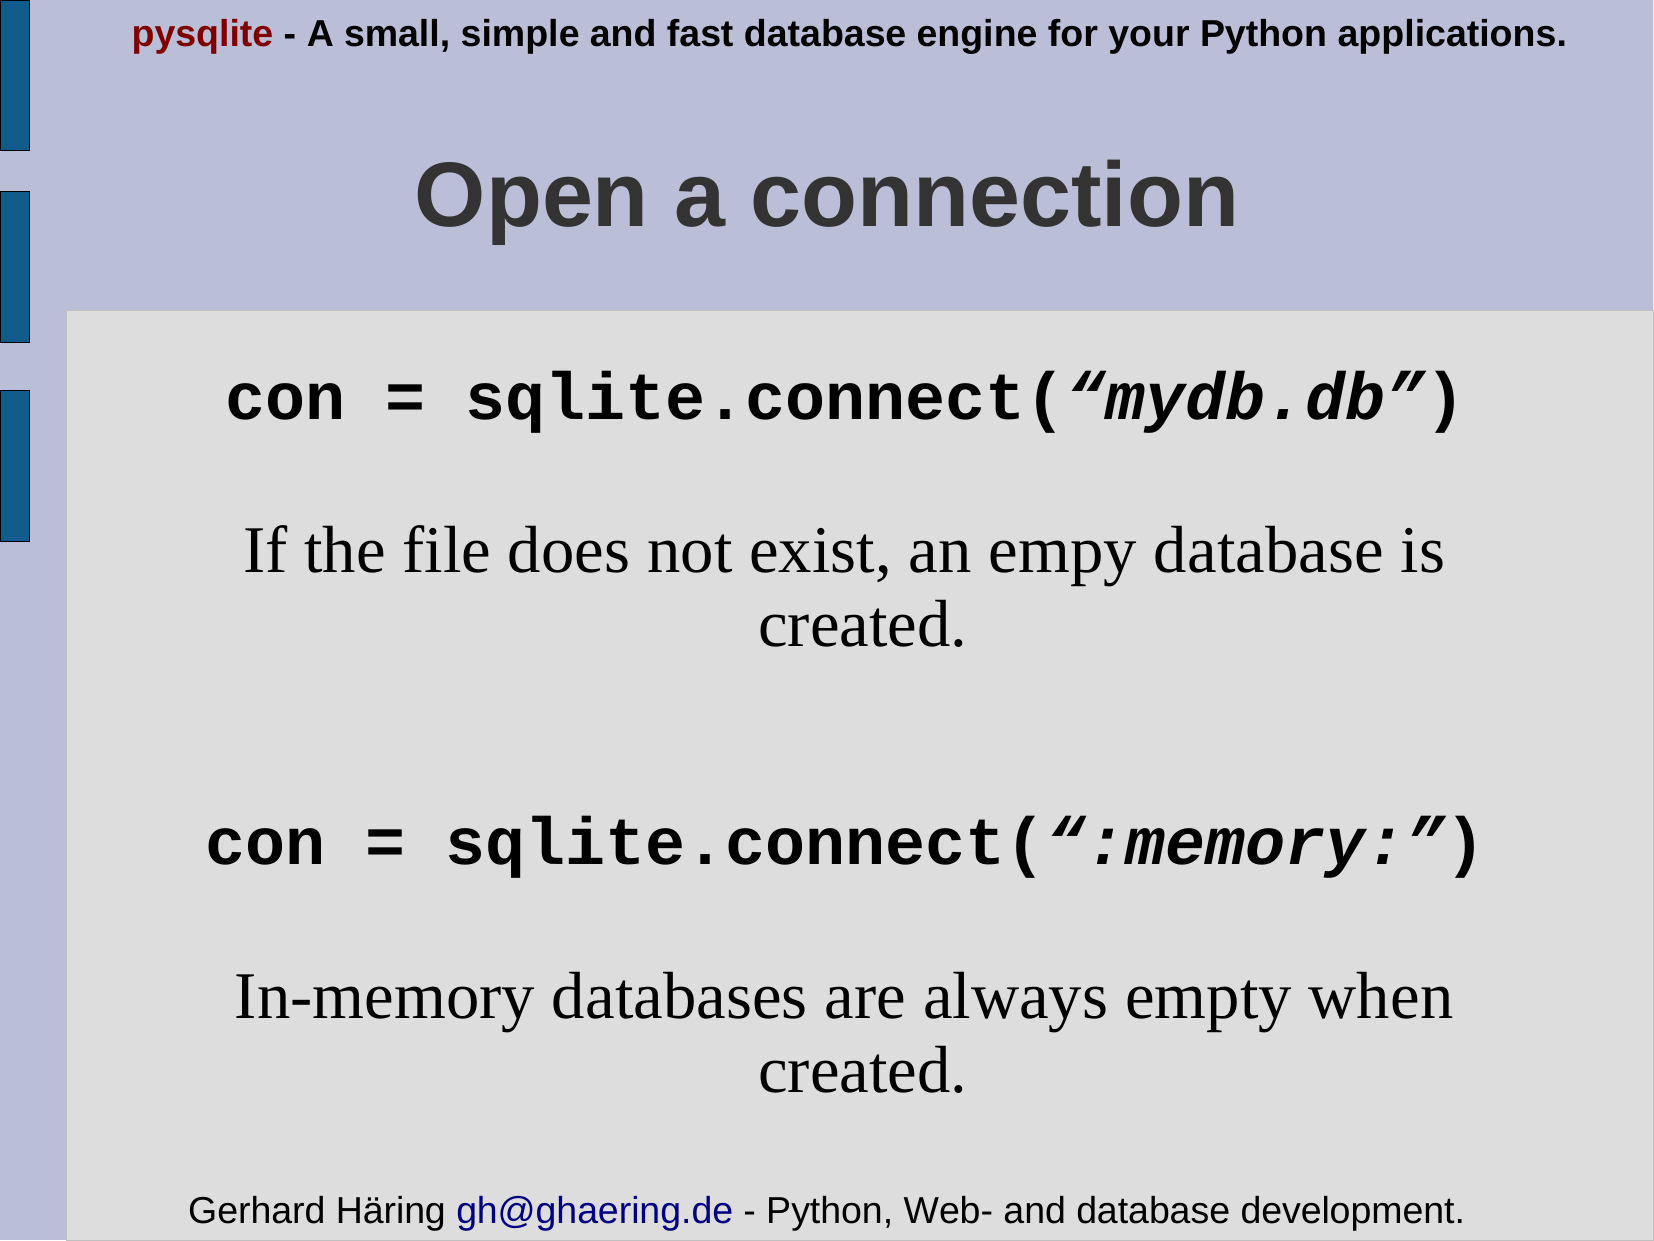

# Open a connection
con = sqlite.connect(“mydb.db”)
If the file does not exist, an empy database is created.
con = sqlite.connect(“:memory:”)
In-memory databases are always empty when created.